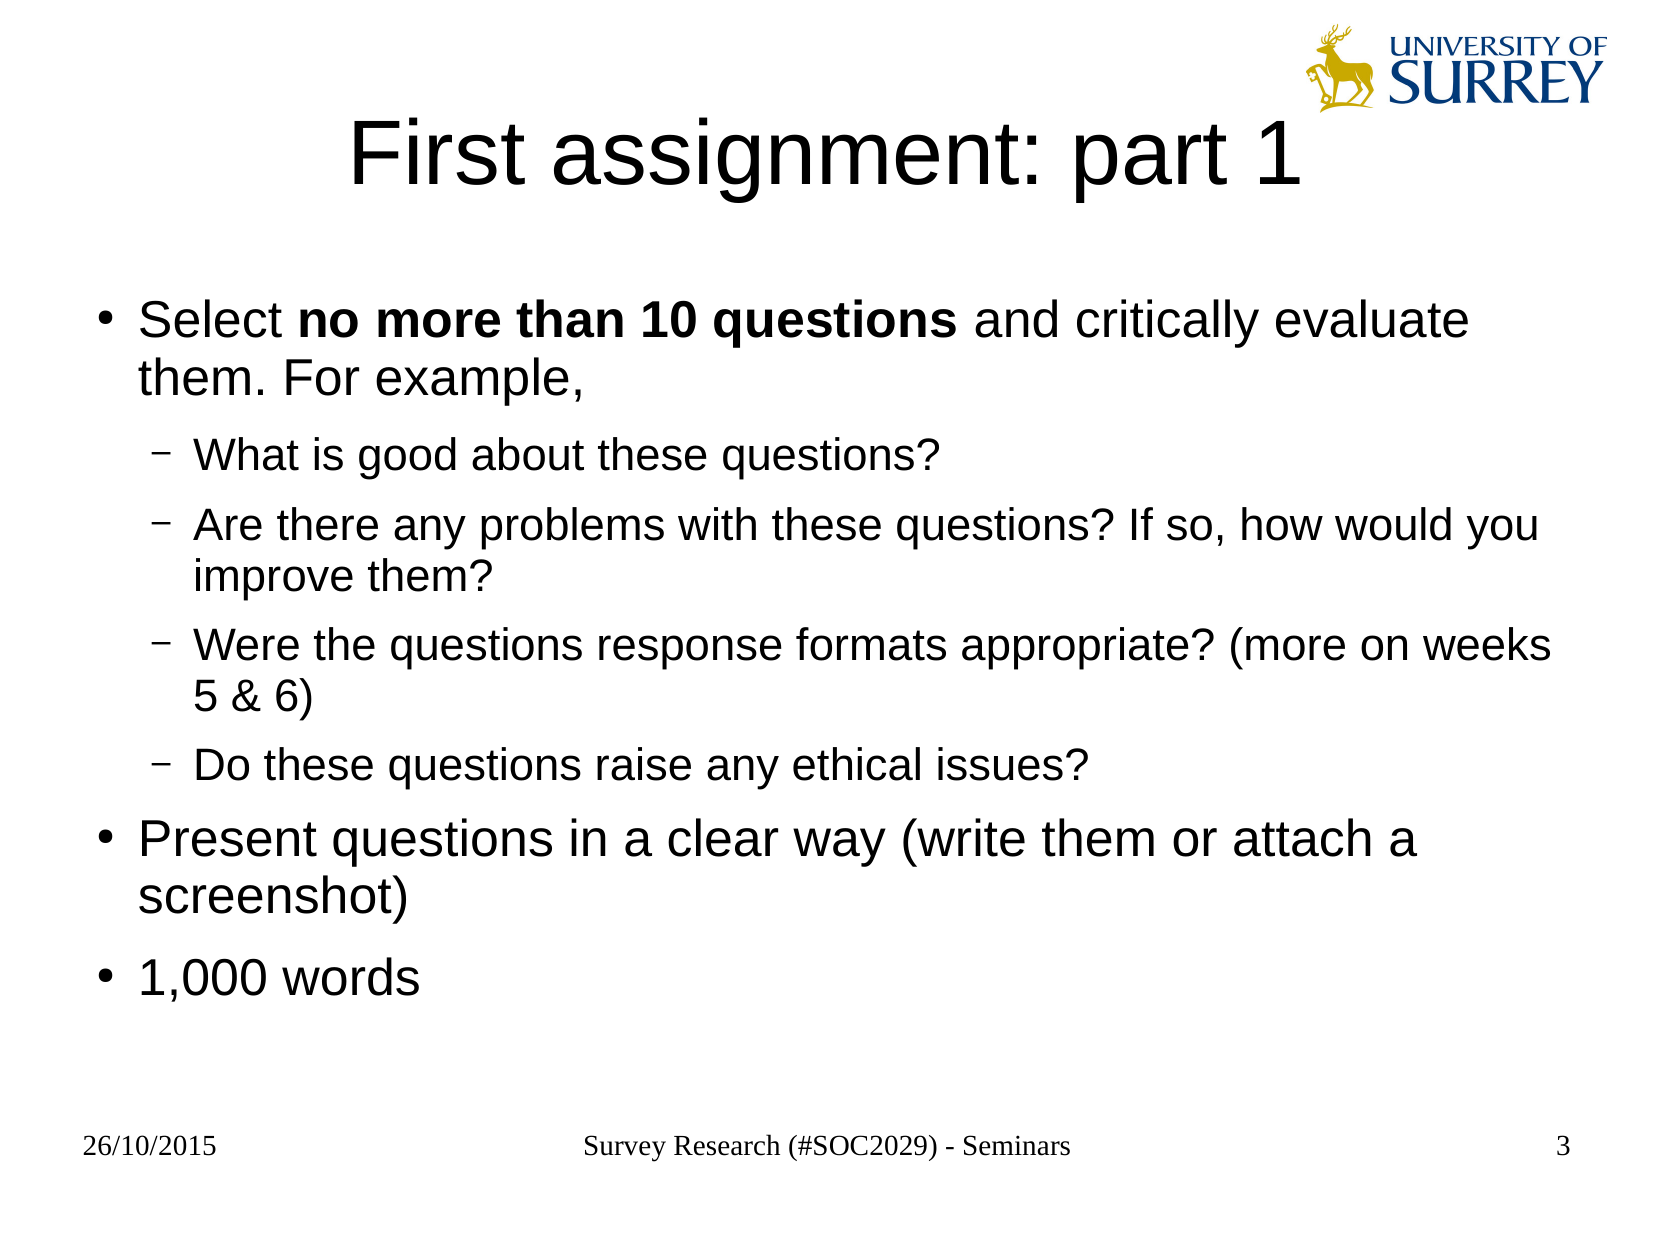

# First assignment: part 1
Select no more than 10 questions and critically evaluate them. For example,
What is good about these questions?
Are there any problems with these questions? If so, how would you improve them?
Were the questions response formats appropriate? (more on weeks 5 & 6)
Do these questions raise any ethical issues?
Present questions in a clear way (write them or attach a screenshot)
1,000 words
05/10/2015
3